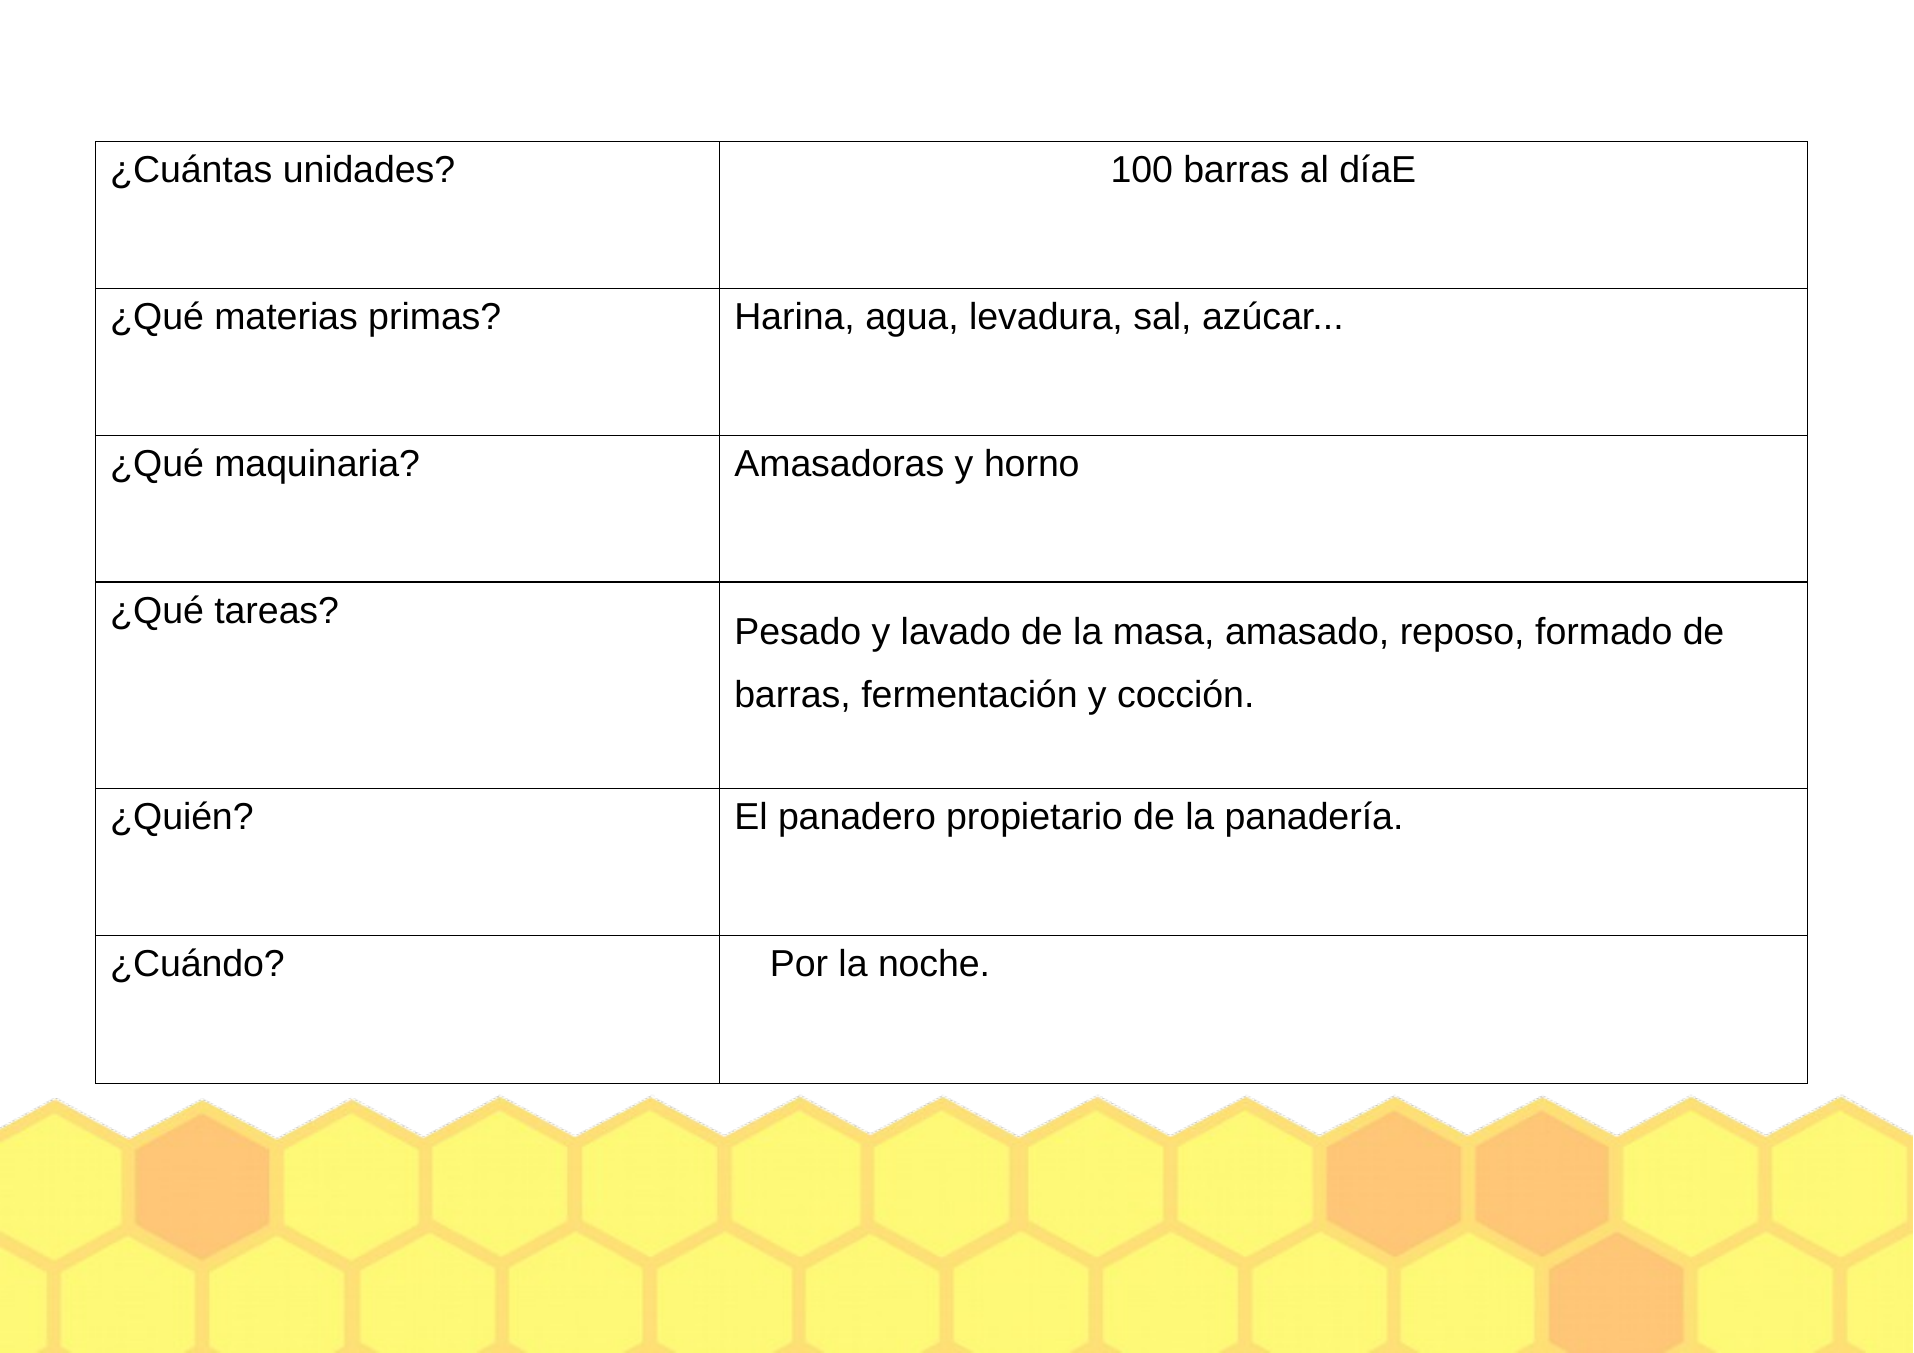

| ¿Cuántas unidades? | 100 barras al díaE |
| --- | --- |
| ¿Qué materias primas? | Harina, agua, levadura, sal, azúcar... |
| ¿Qué maquinaria? | Amasadoras y horno |
| ¿Qué tareas? | Pesado y lavado de la masa, amasado, reposo, formado de barras, fermentación y cocción. |
| ¿Quién? | El panadero propietario de la panadería. |
| ¿Cuándo? | Por la noche. |
#